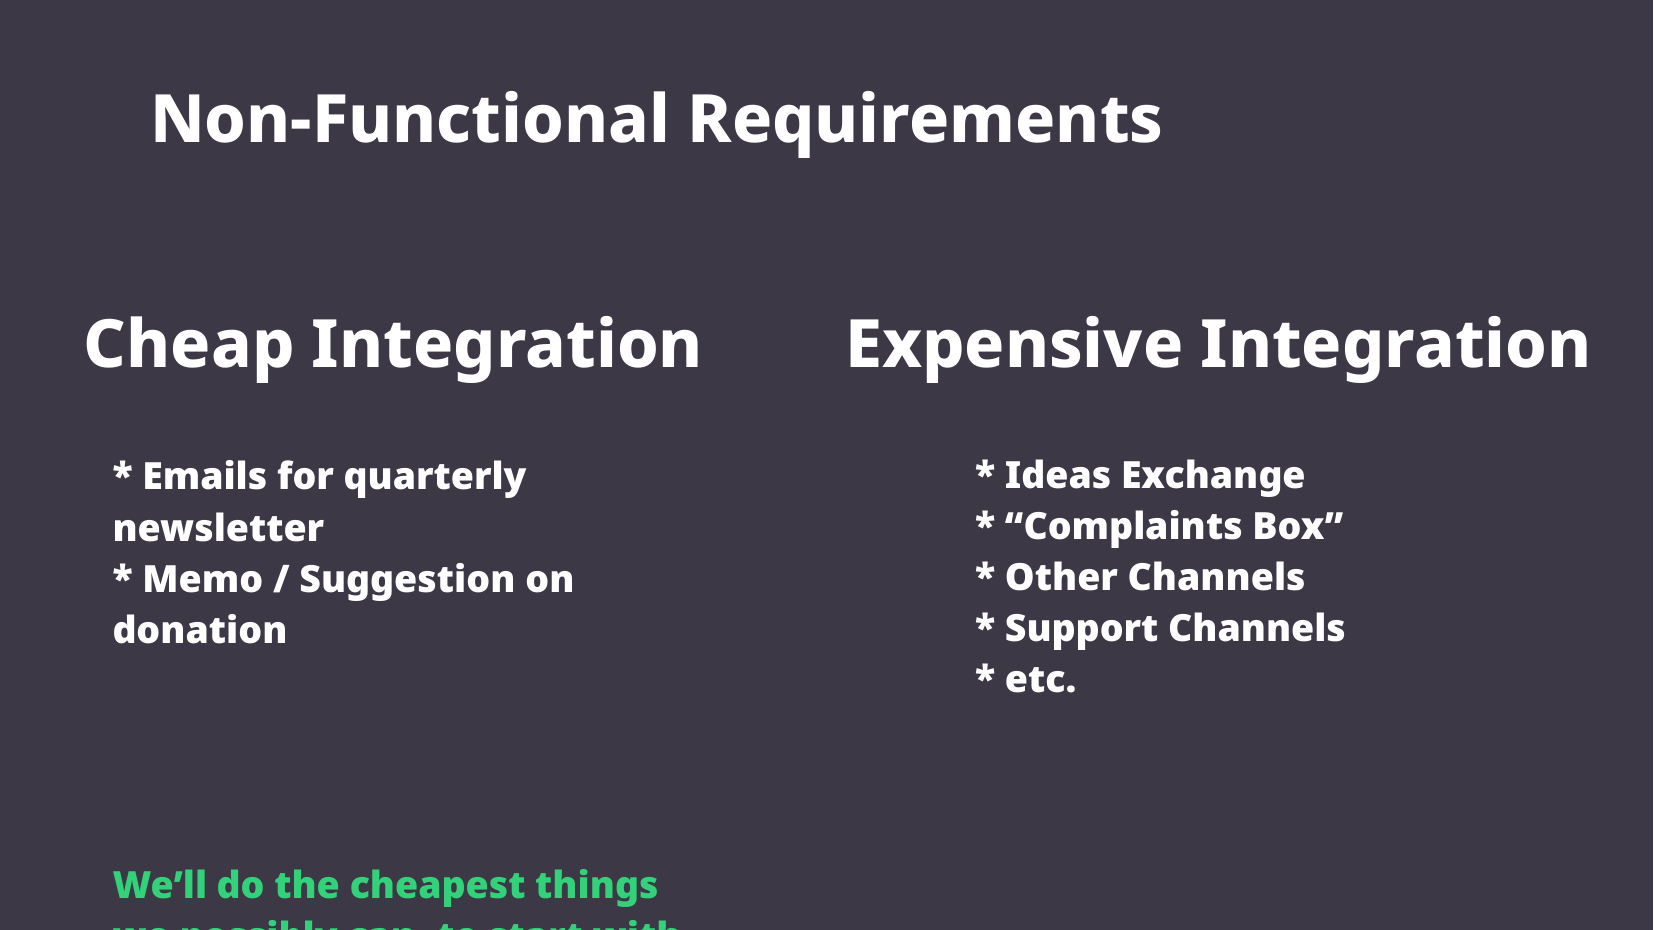

# Non-Functional Requirements
Cheap Integration
Expensive Integration
* Ideas Exchange
* “Complaints Box”
* Other Channels
* Support Channels
* etc.
* Emails for quarterly newsletter
* Memo / Suggestion on donation
We’ll do the cheapest things we possibly can, to start with.